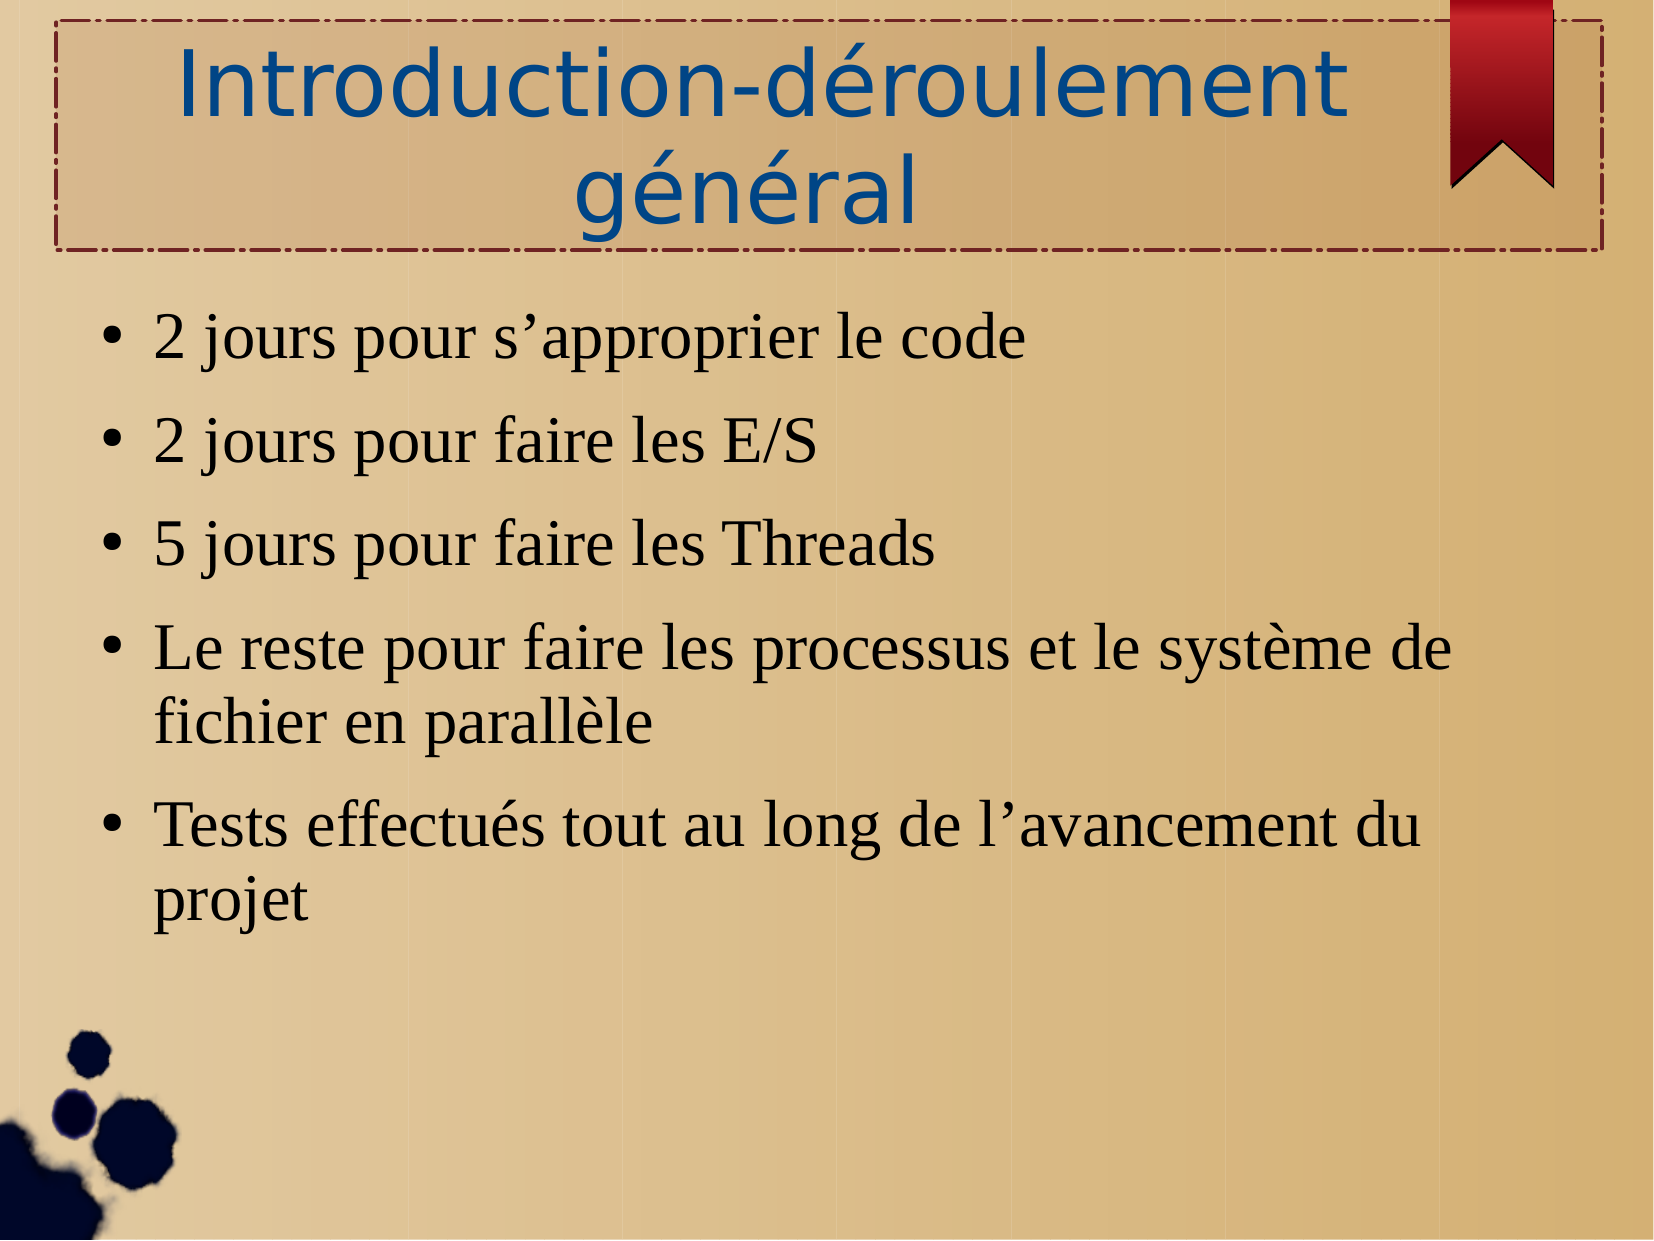

# Introduction-déroulement général
2 jours pour s’approprier le code
2 jours pour faire les E/S
5 jours pour faire les Threads
Le reste pour faire les processus et le système de fichier en parallèle
Tests effectués tout au long de l’avancement du projet